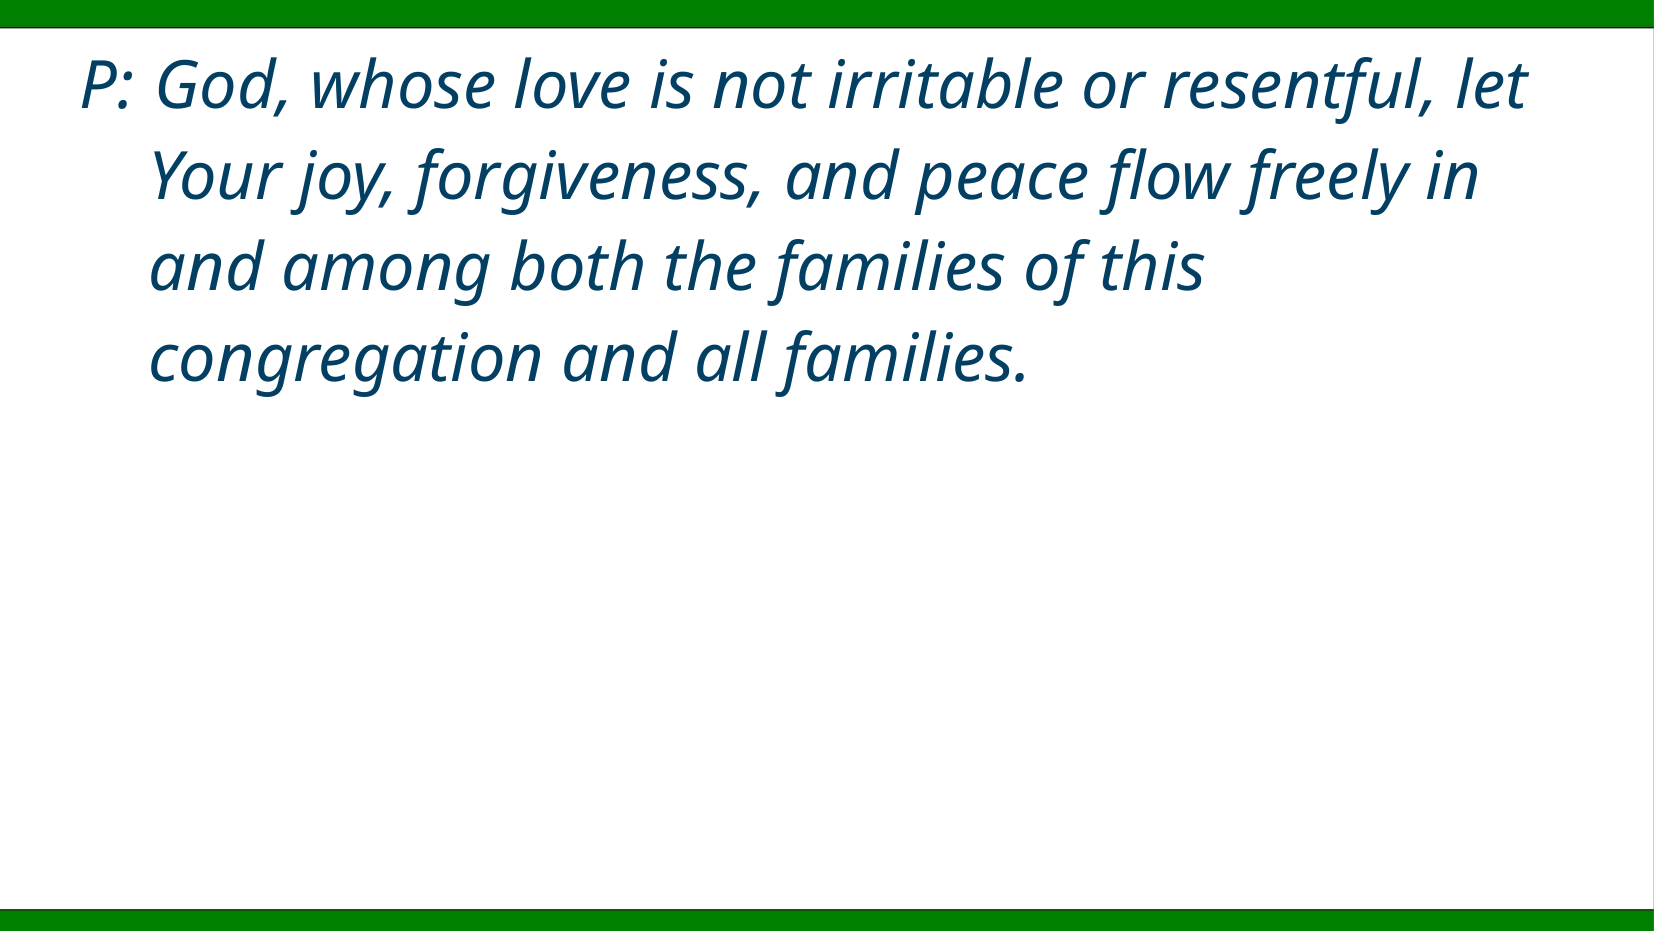

P:	God, whose love is not irritable or resentful, let
 Your joy, forgiveness, and peace flow freely in
 and among both the families of this
 congregation and all families.